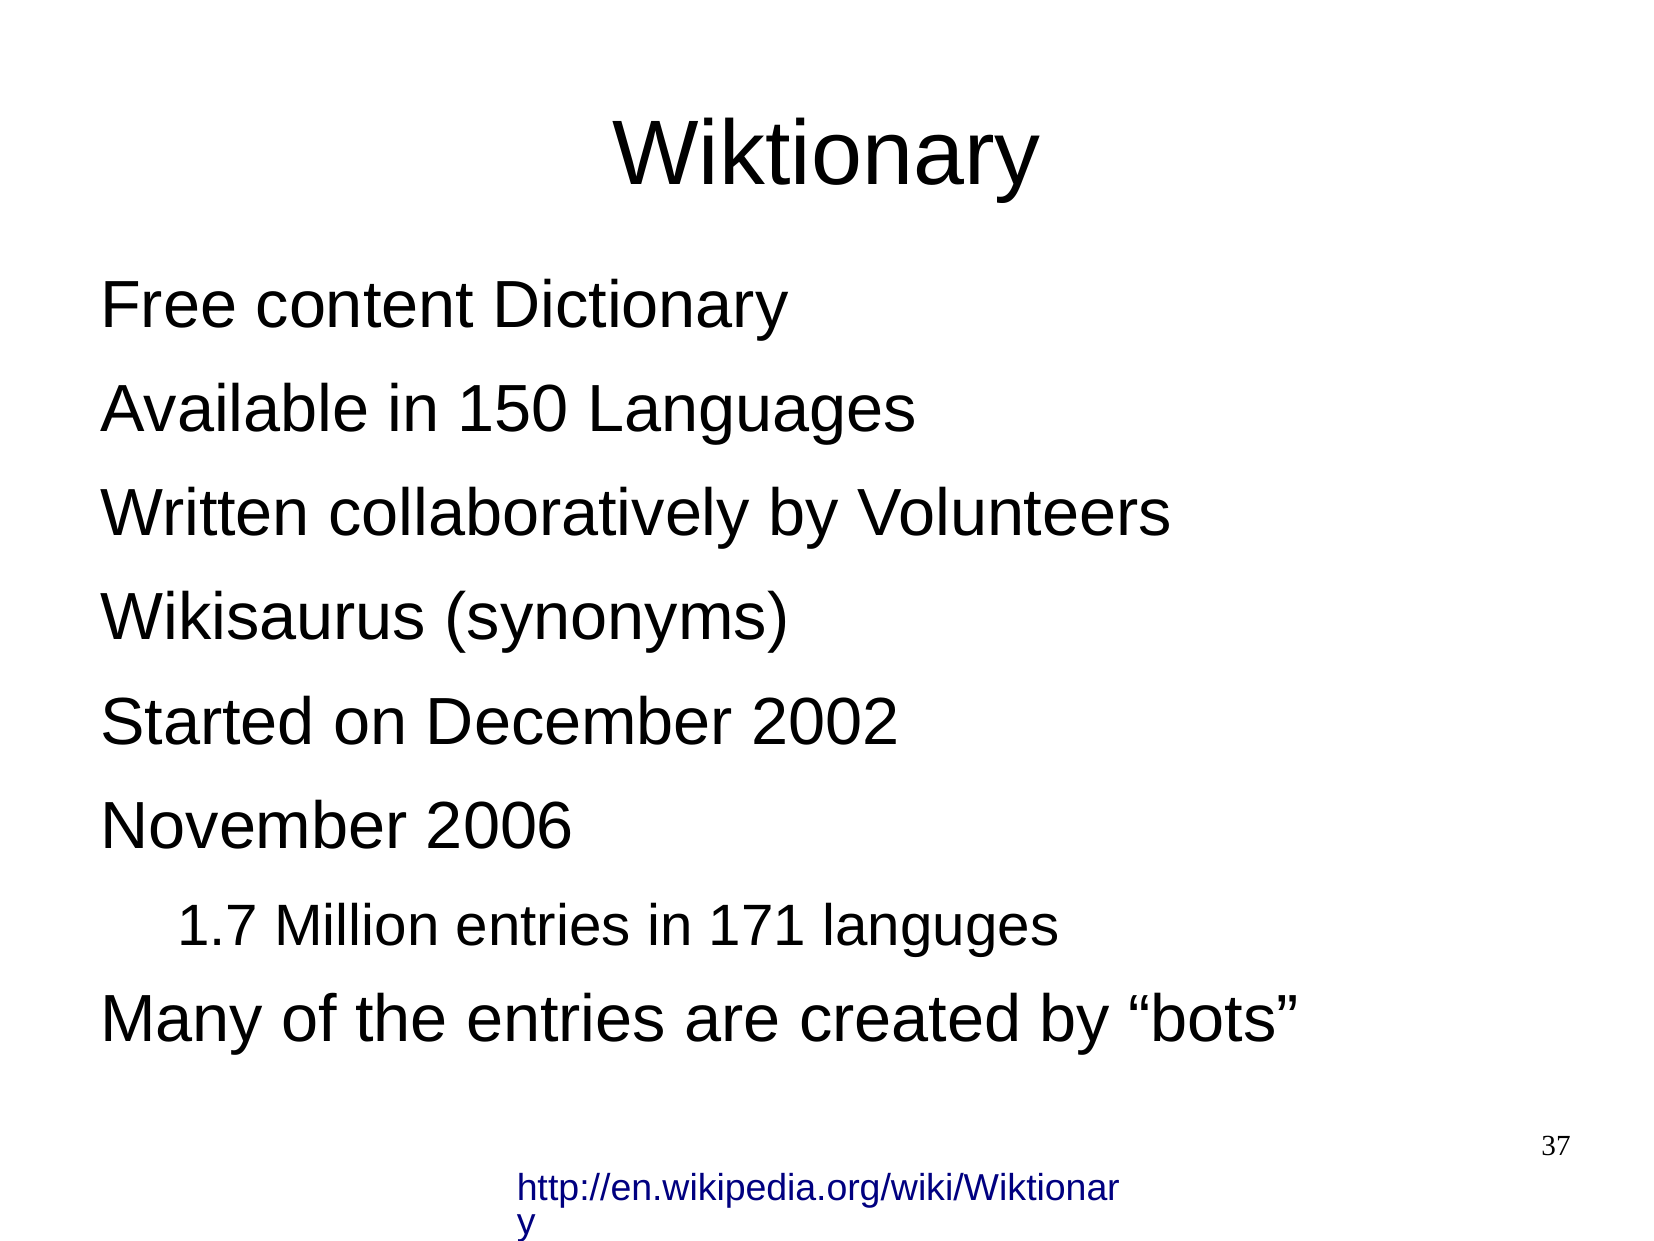

# Wiktionary
Free content Dictionary
Available in 150 Languages
Written collaboratively by Volunteers
Wikisaurus (synonyms)
Started on December 2002
November 2006
1.7 Million entries in 171 languges
Many of the entries are created by “bots”
37
http://en.wikipedia.org/wiki/Wiktionary